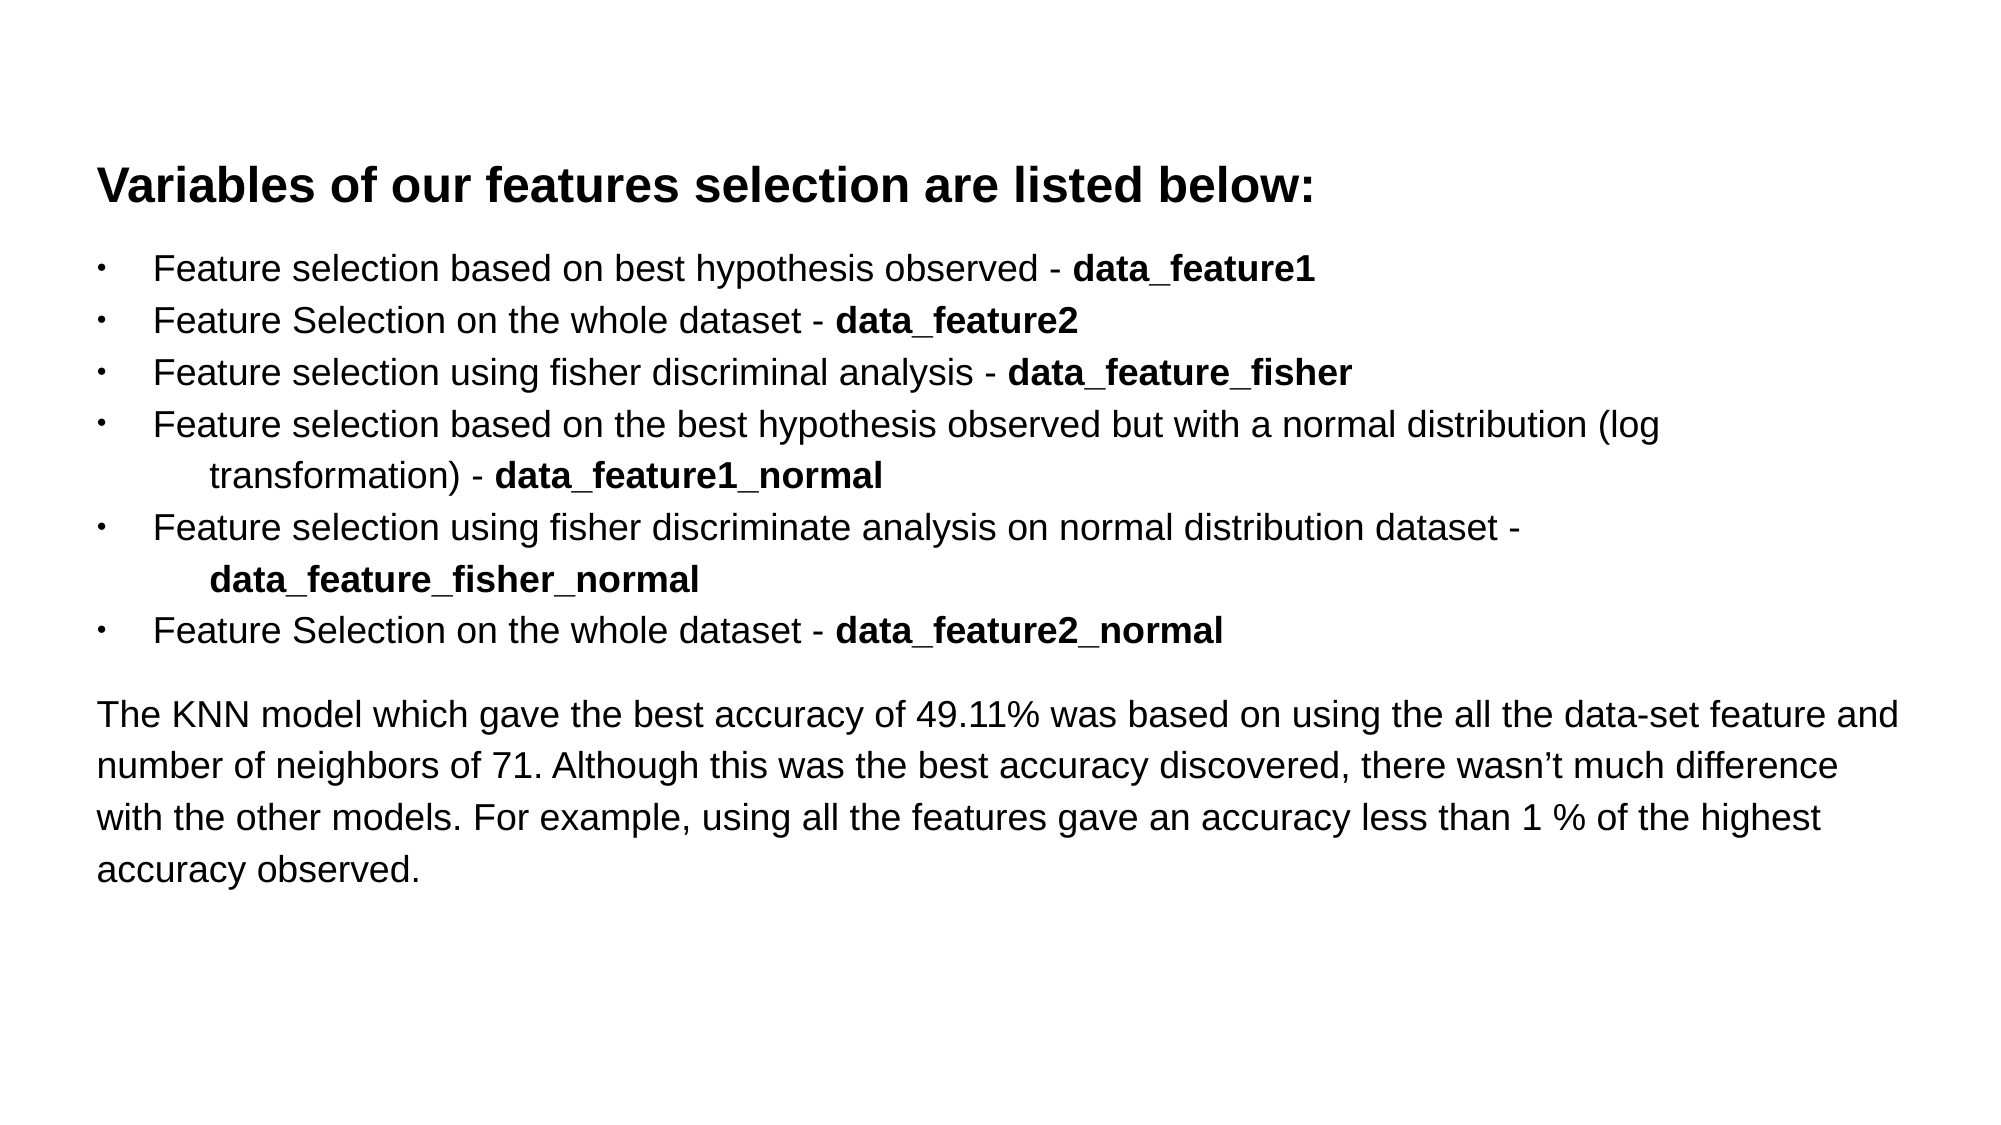

Variables of our features selection are listed below:
Feature selection based on best hypothesis observed - data_feature1
Feature Selection on the whole dataset - data_feature2
Feature selection using fisher discriminal analysis - data_feature_fisher
Feature selection based on the best hypothesis observed but with a normal distribution (log transformation) - data_feature1_normal
Feature selection using fisher discriminate analysis on normal distribution dataset - data_feature_fisher_normal
Feature Selection on the whole dataset - data_feature2_normal
The KNN model which gave the best accuracy of 49.11% was based on using the all the data-set feature and number of neighbors of 71. Although this was the best accuracy discovered, there wasn’t much difference with the other models. For example, using all the features gave an accuracy less than 1 % of the highest accuracy observed.